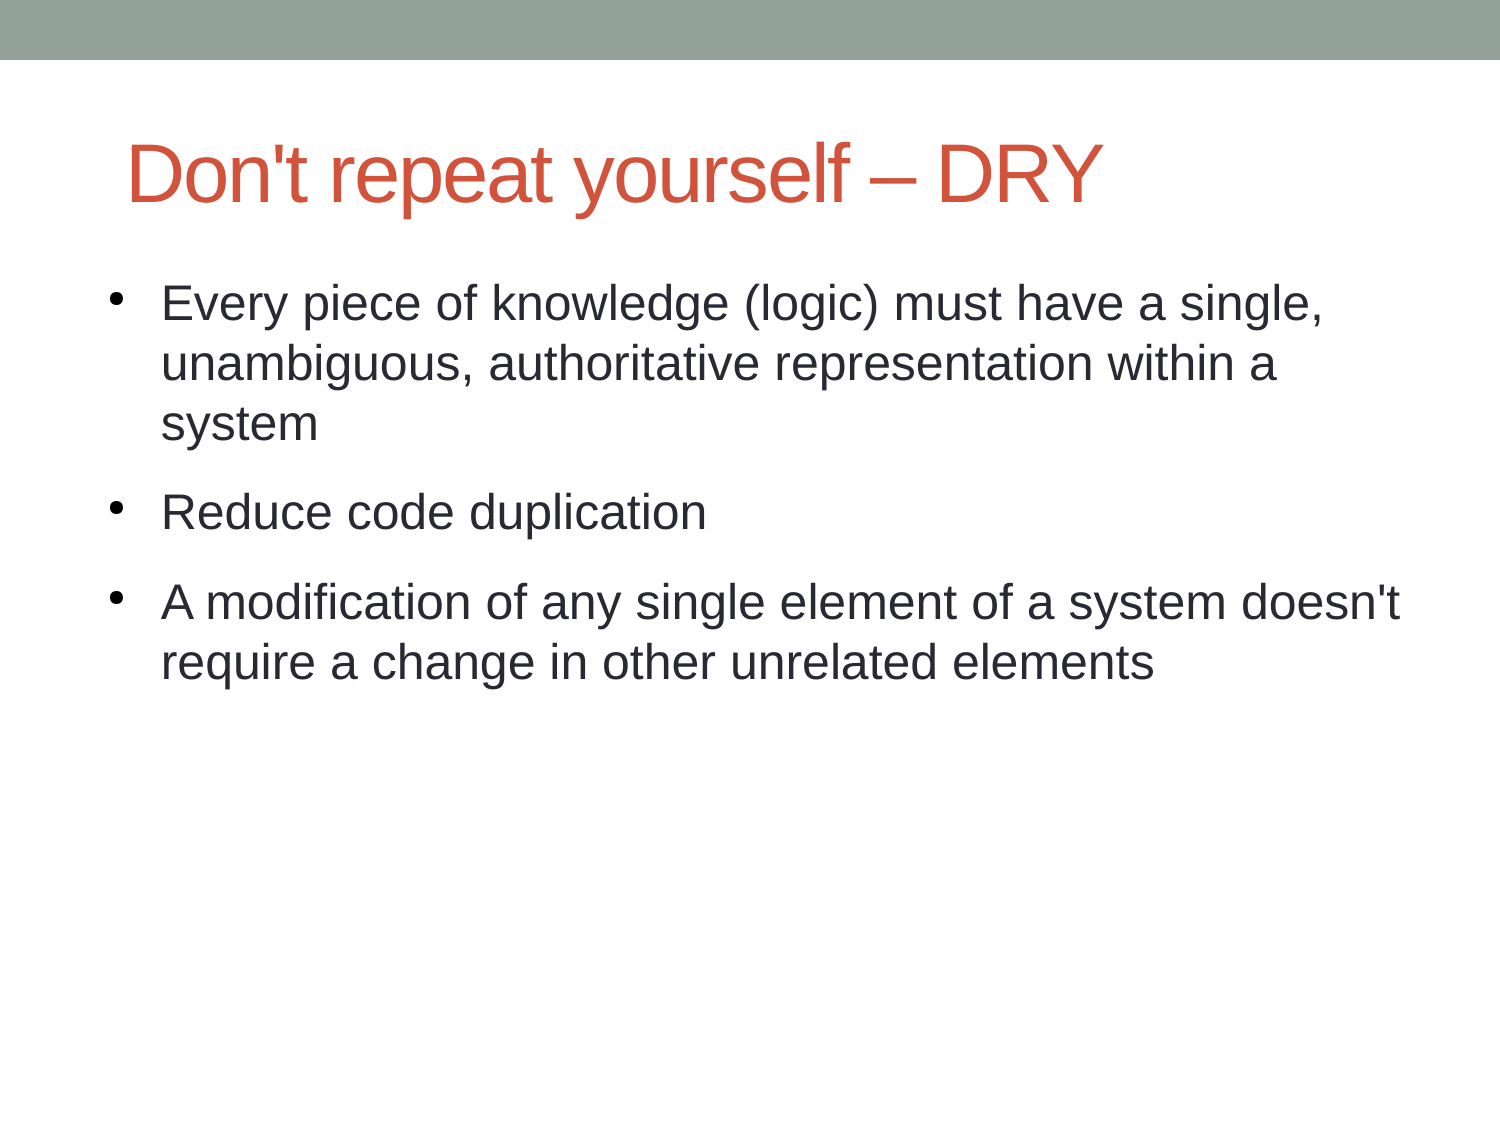

# Don't repeat yourself – DRY
Every piece of knowledge (logic) must have a single, unambiguous, authoritative representation within a system
Reduce code duplication
A modification of any single element of a system doesn't require a change in other unrelated elements